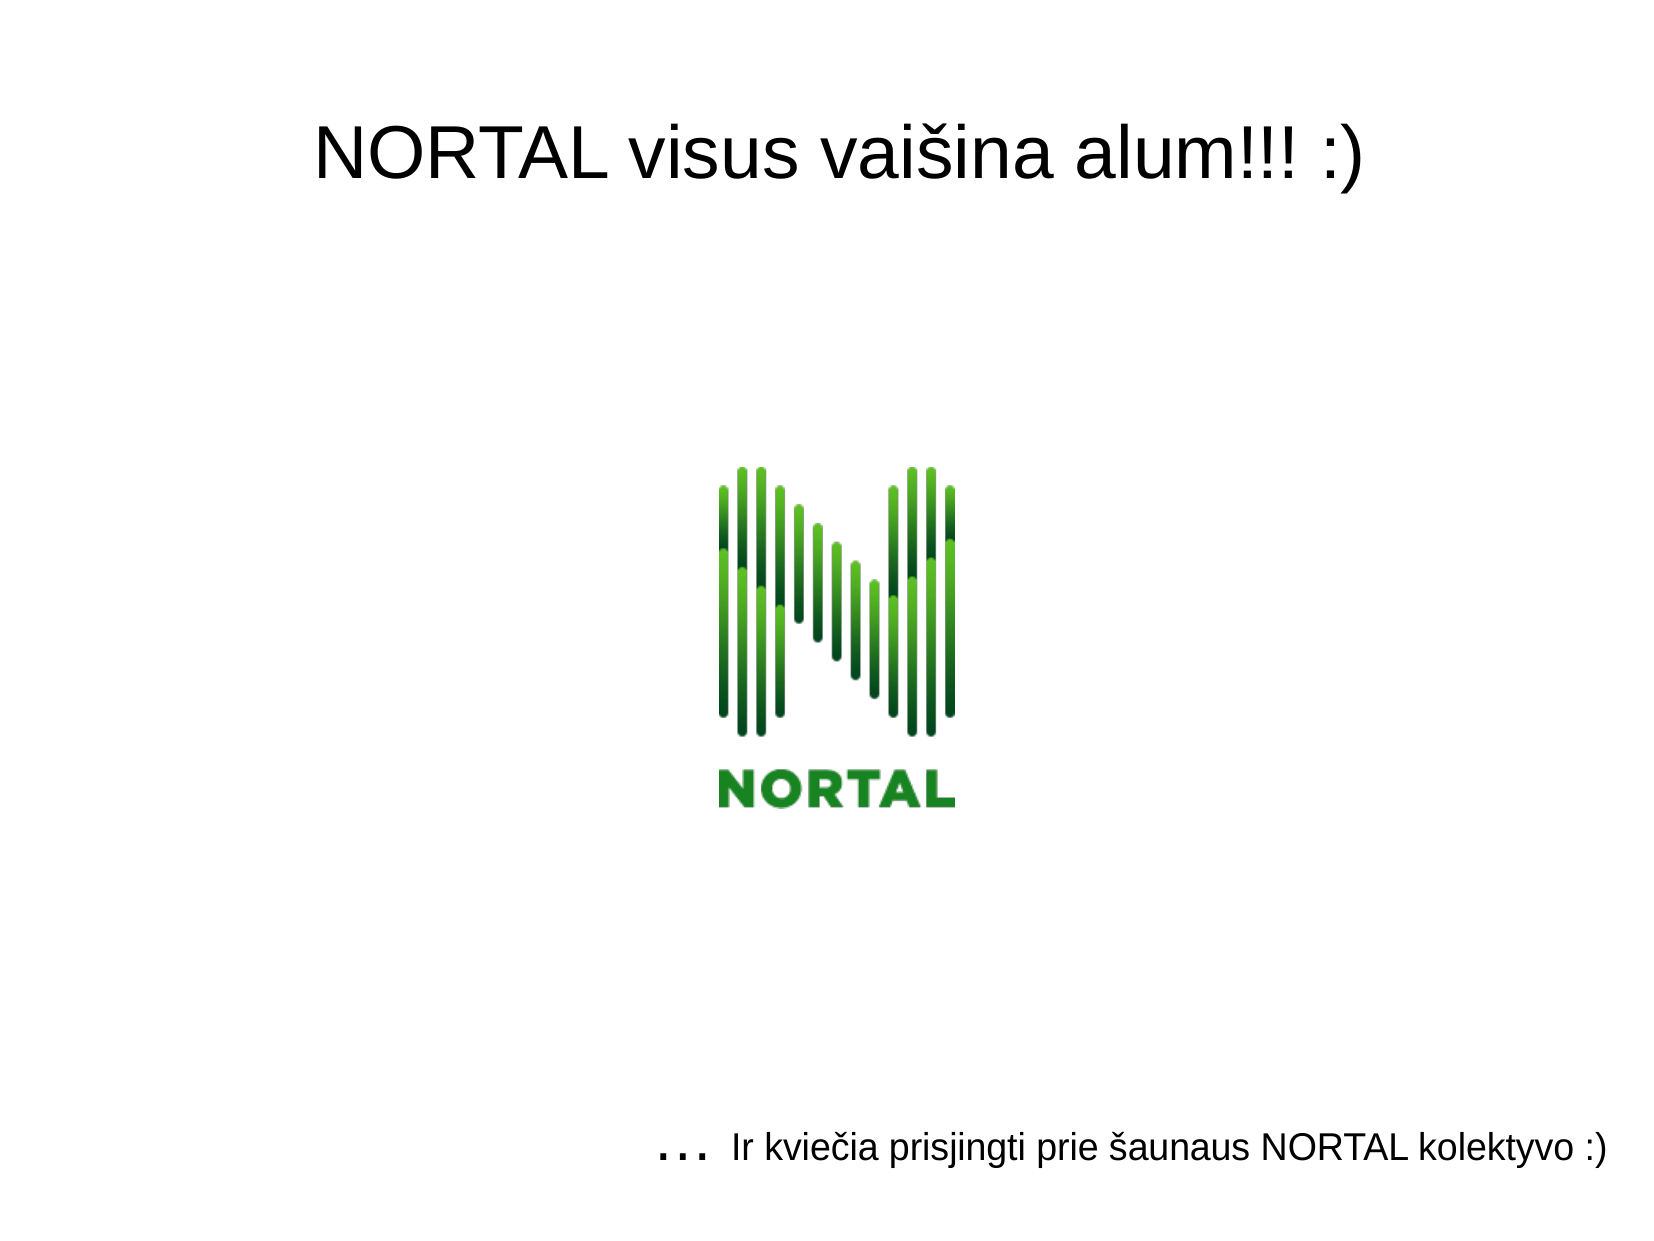

# NORTAL visus vaišina alum!!! :)
… Ir kviečia prisjingti prie šaunaus NORTAL kolektyvo :)